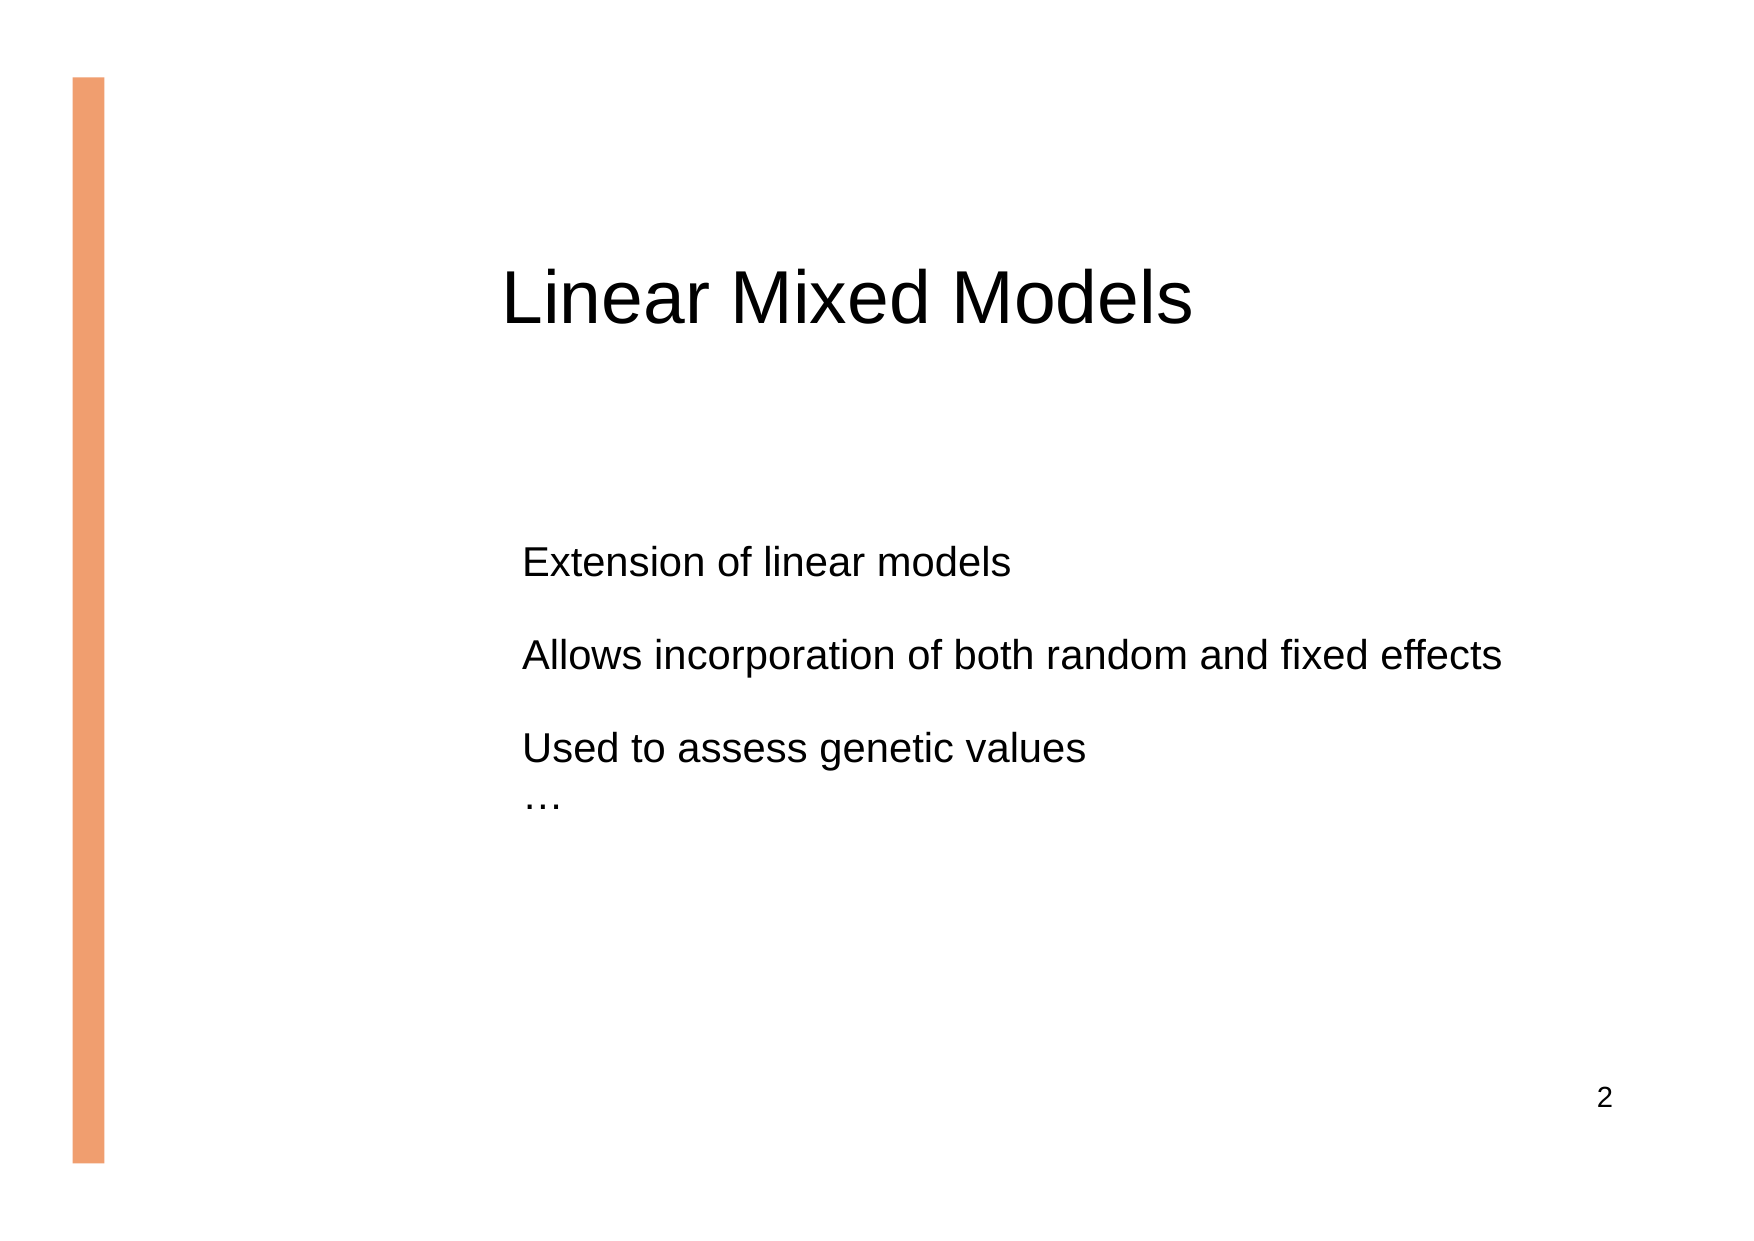

Linear Mixed Models
Extension of linear models
Allows incorporation of both random and fixed effects
Used to assess genetic values
…
2